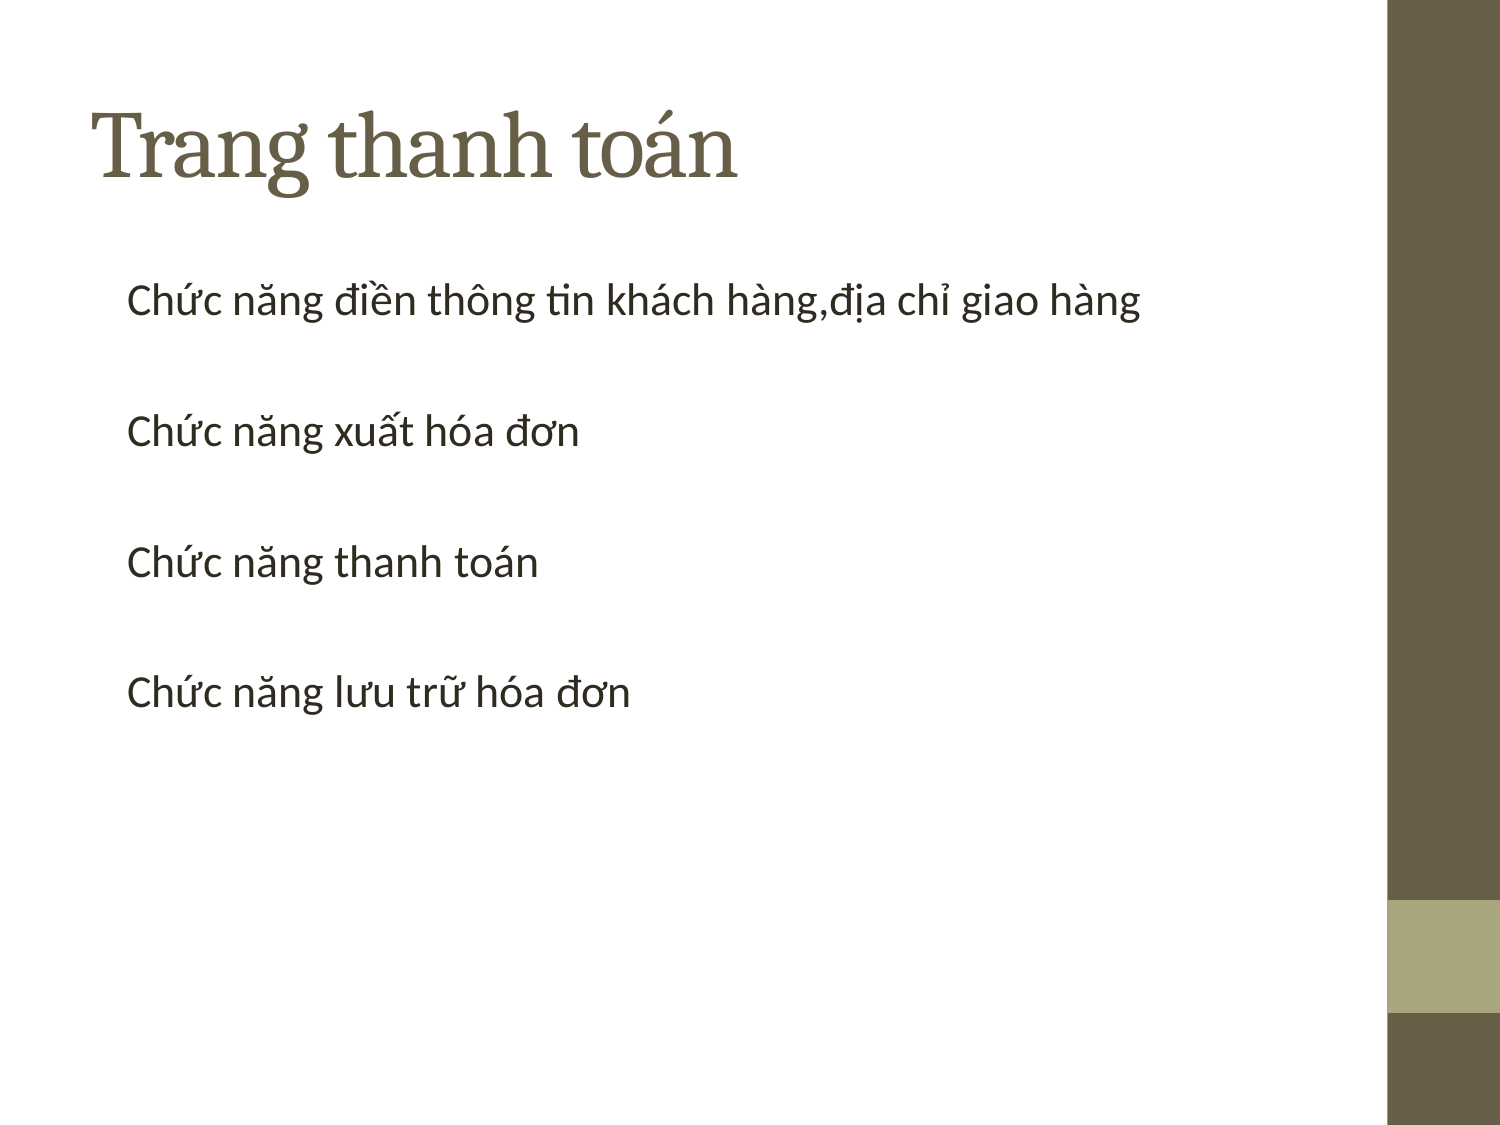

# Trang thanh toán
Chức năng điền thông tin khách hàng,địa chỉ giao hàng
Chức năng xuất hóa đơn
Chức năng thanh toán
Chức năng lưu trữ hóa đơn